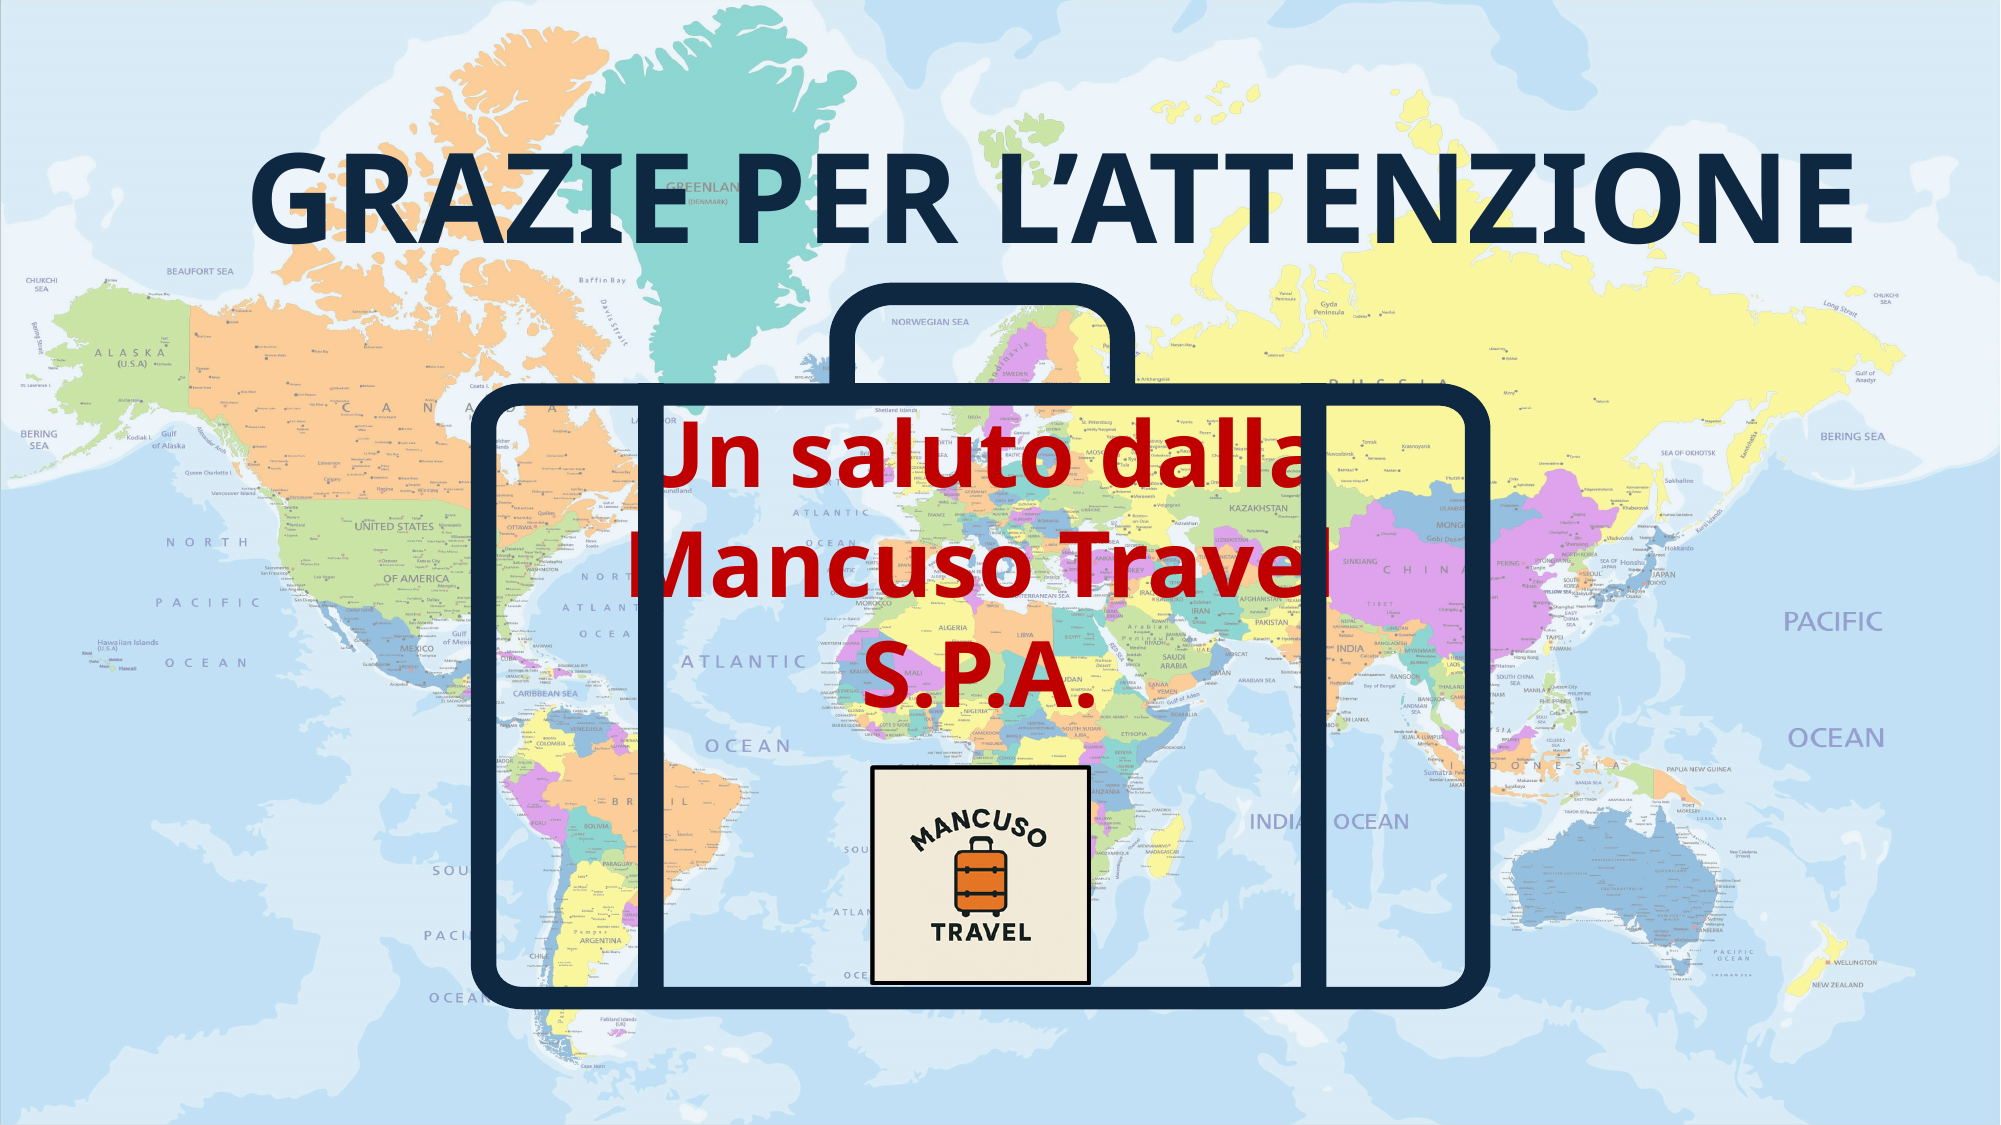

GRAZIE PER L’ATTENZIONE
Un saluto dalla Mancuso Travel S.P.A.